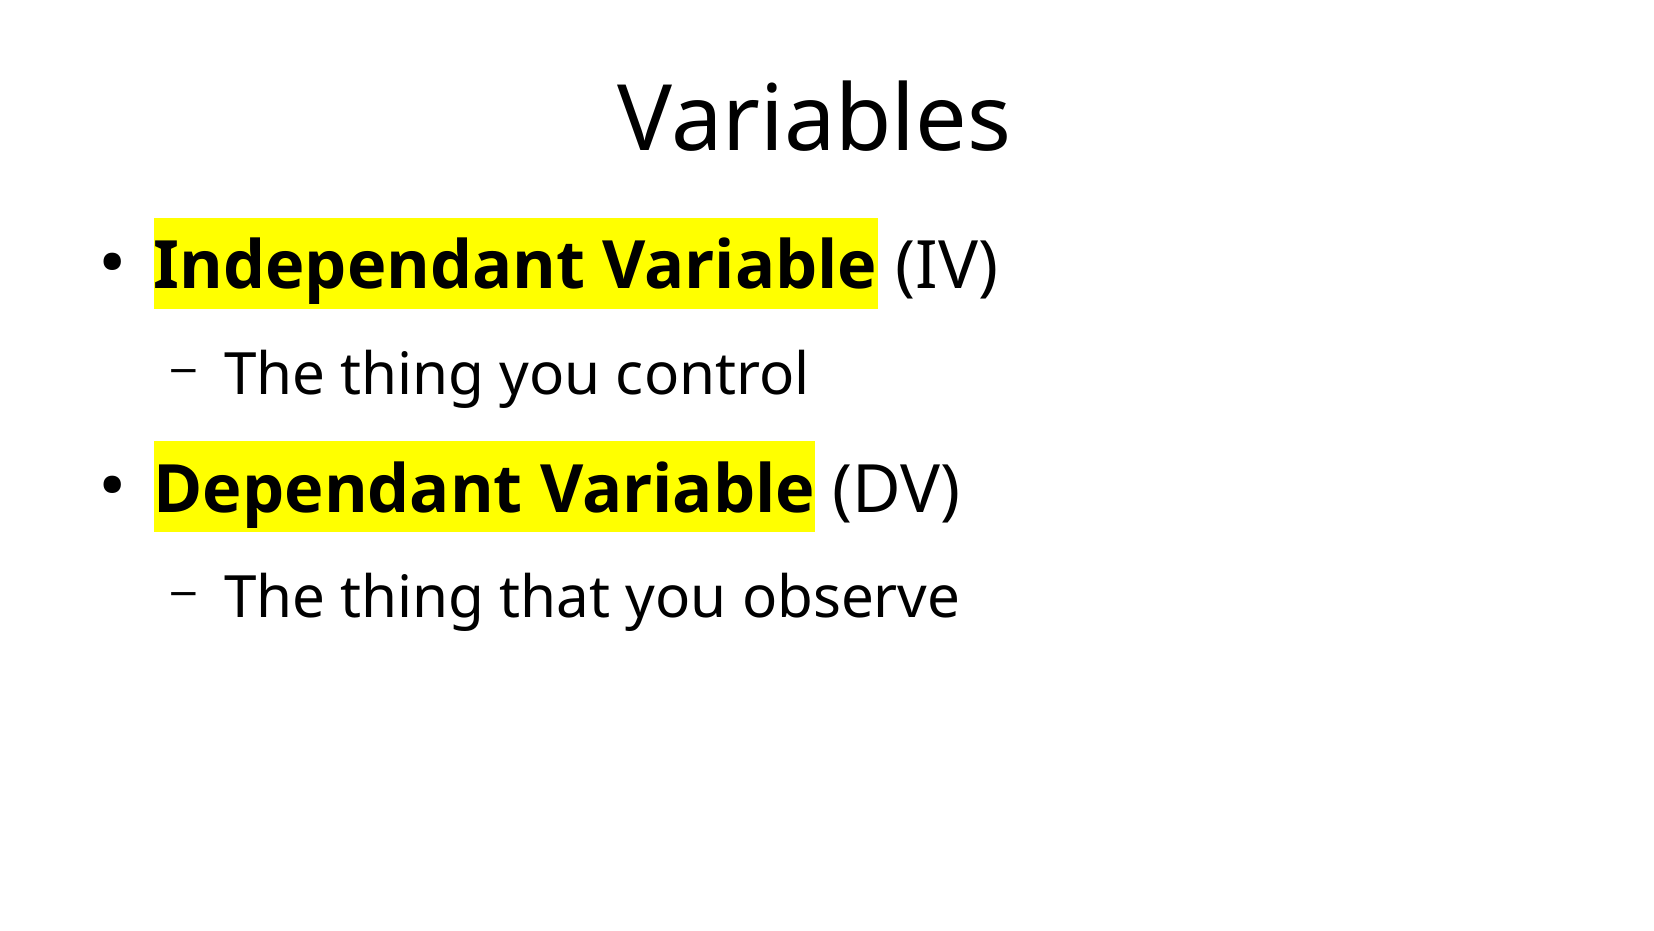

# Variables
Independant Variable (IV)
The thing you control
Dependant Variable (DV)
The thing that you observe